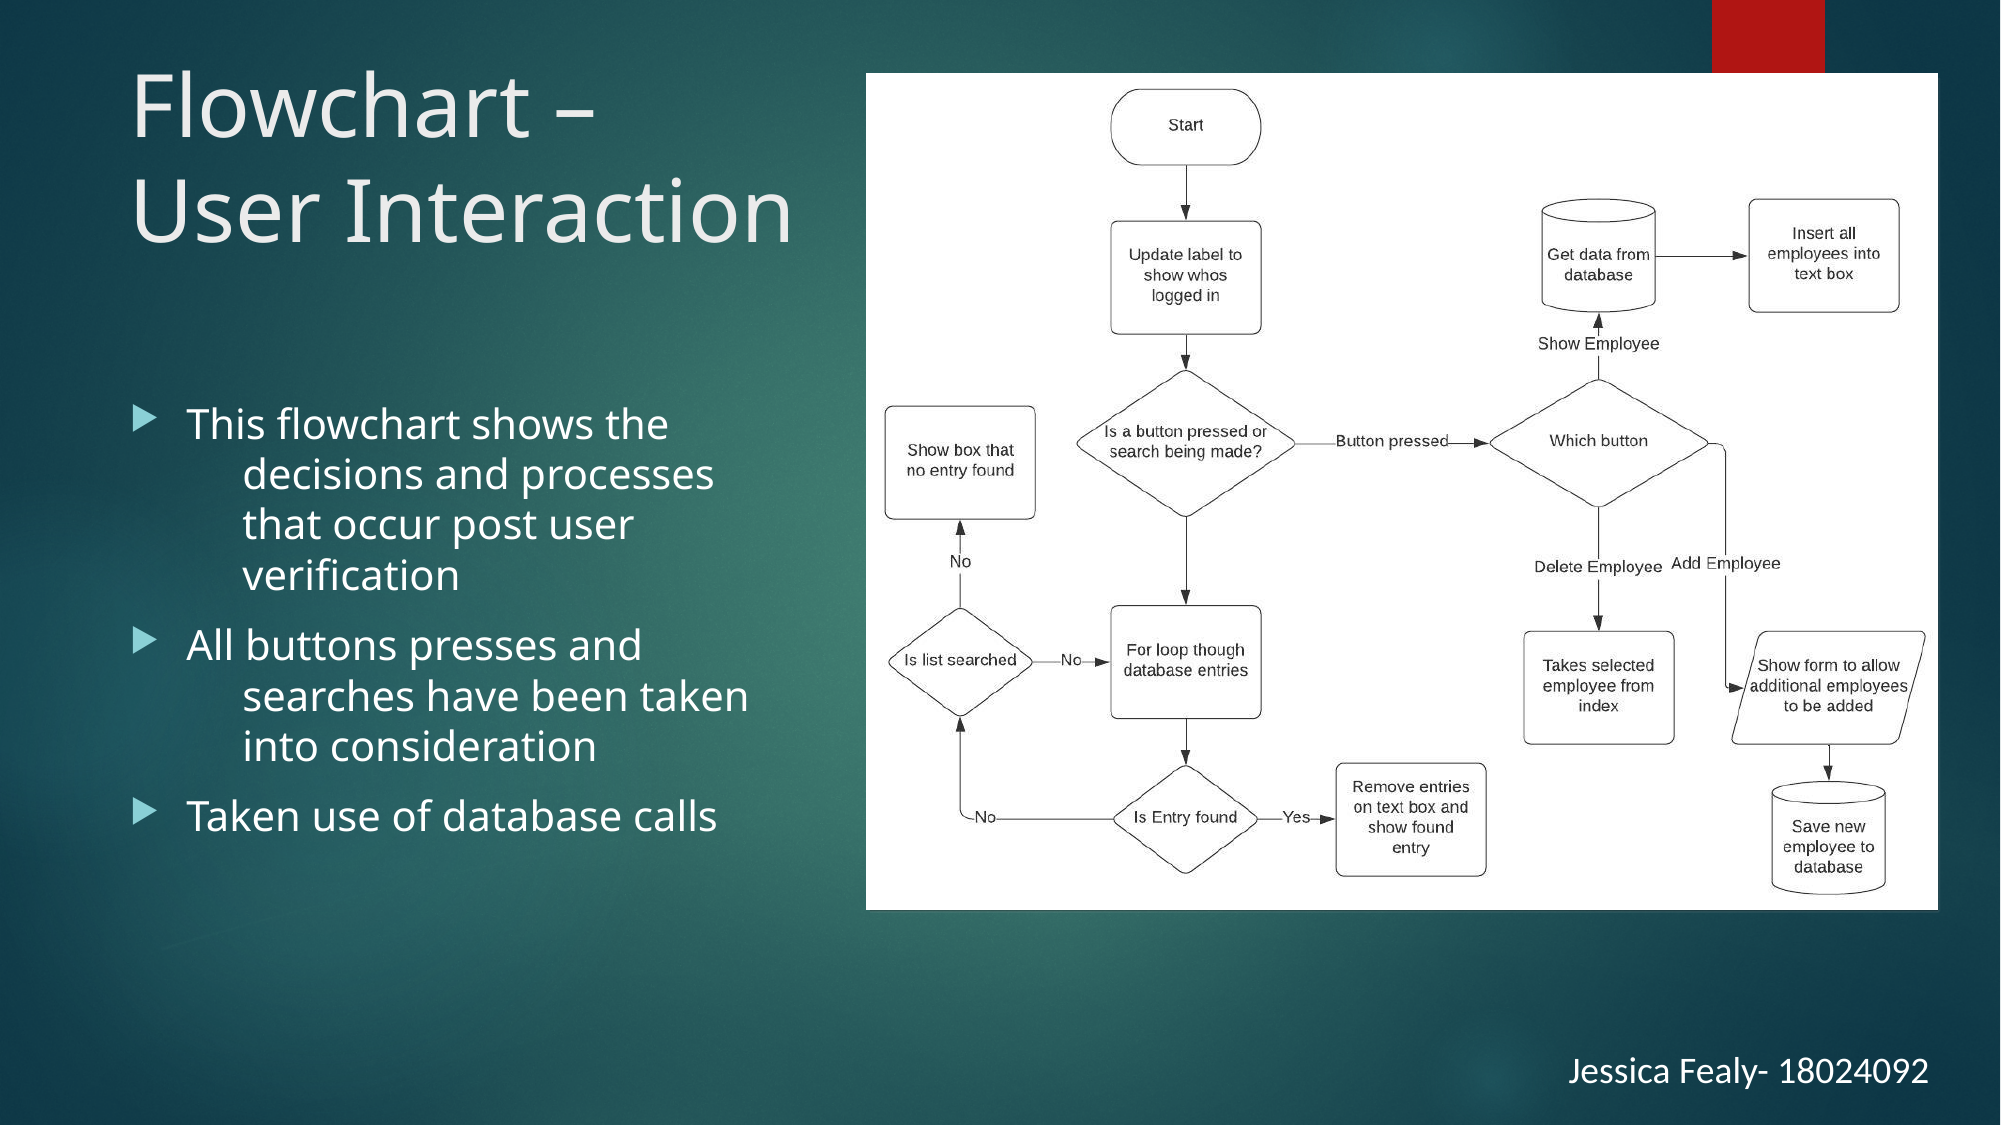

# Flowchart – User Interaction
This flowchart shows the decisions and processes that occur post user verification
All buttons presses and searches have been taken into consideration
Taken use of database calls
Jessica Fealy- 18024092